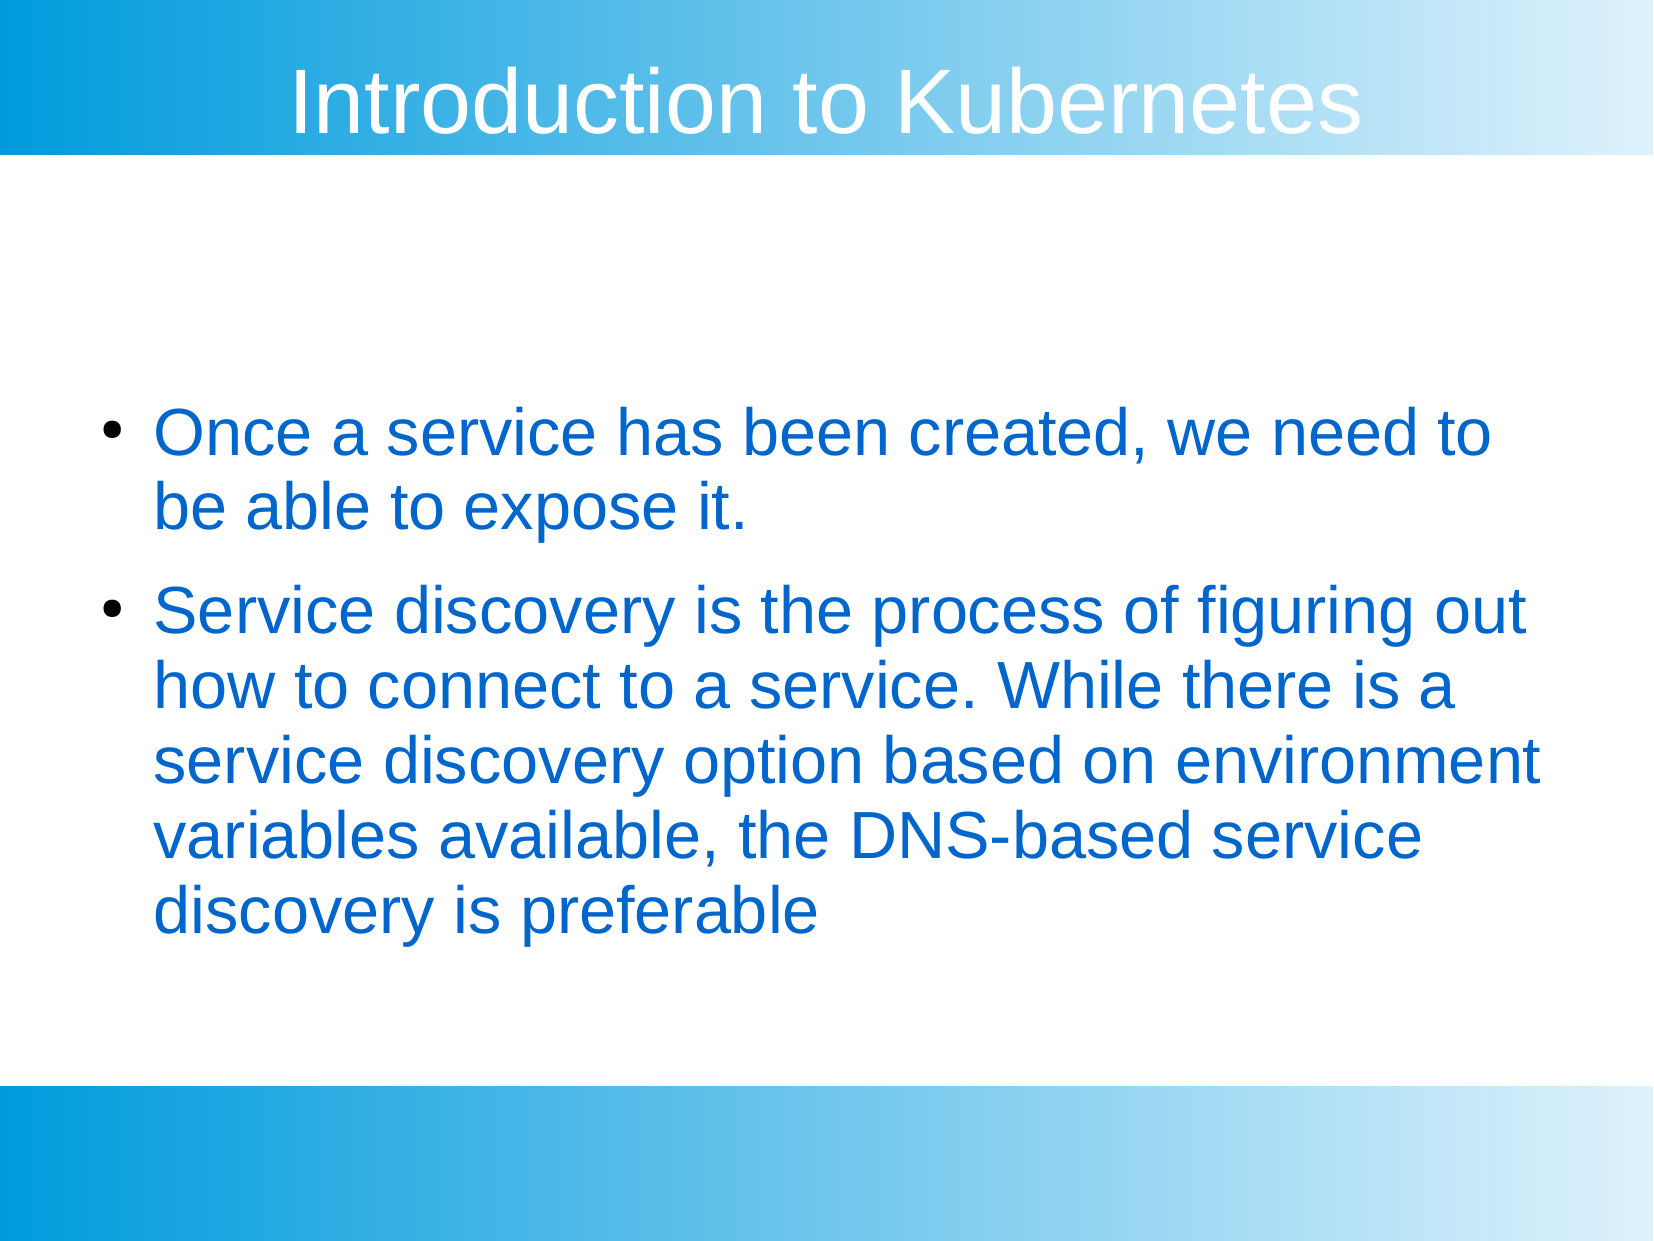

# Introduction to Kubernetes
Once a service has been created, we need to be able to expose it.
Service discovery is the process of figuring out how to connect to a service. While there is a service discovery option based on environment variables available, the DNS-based service discovery is preferable